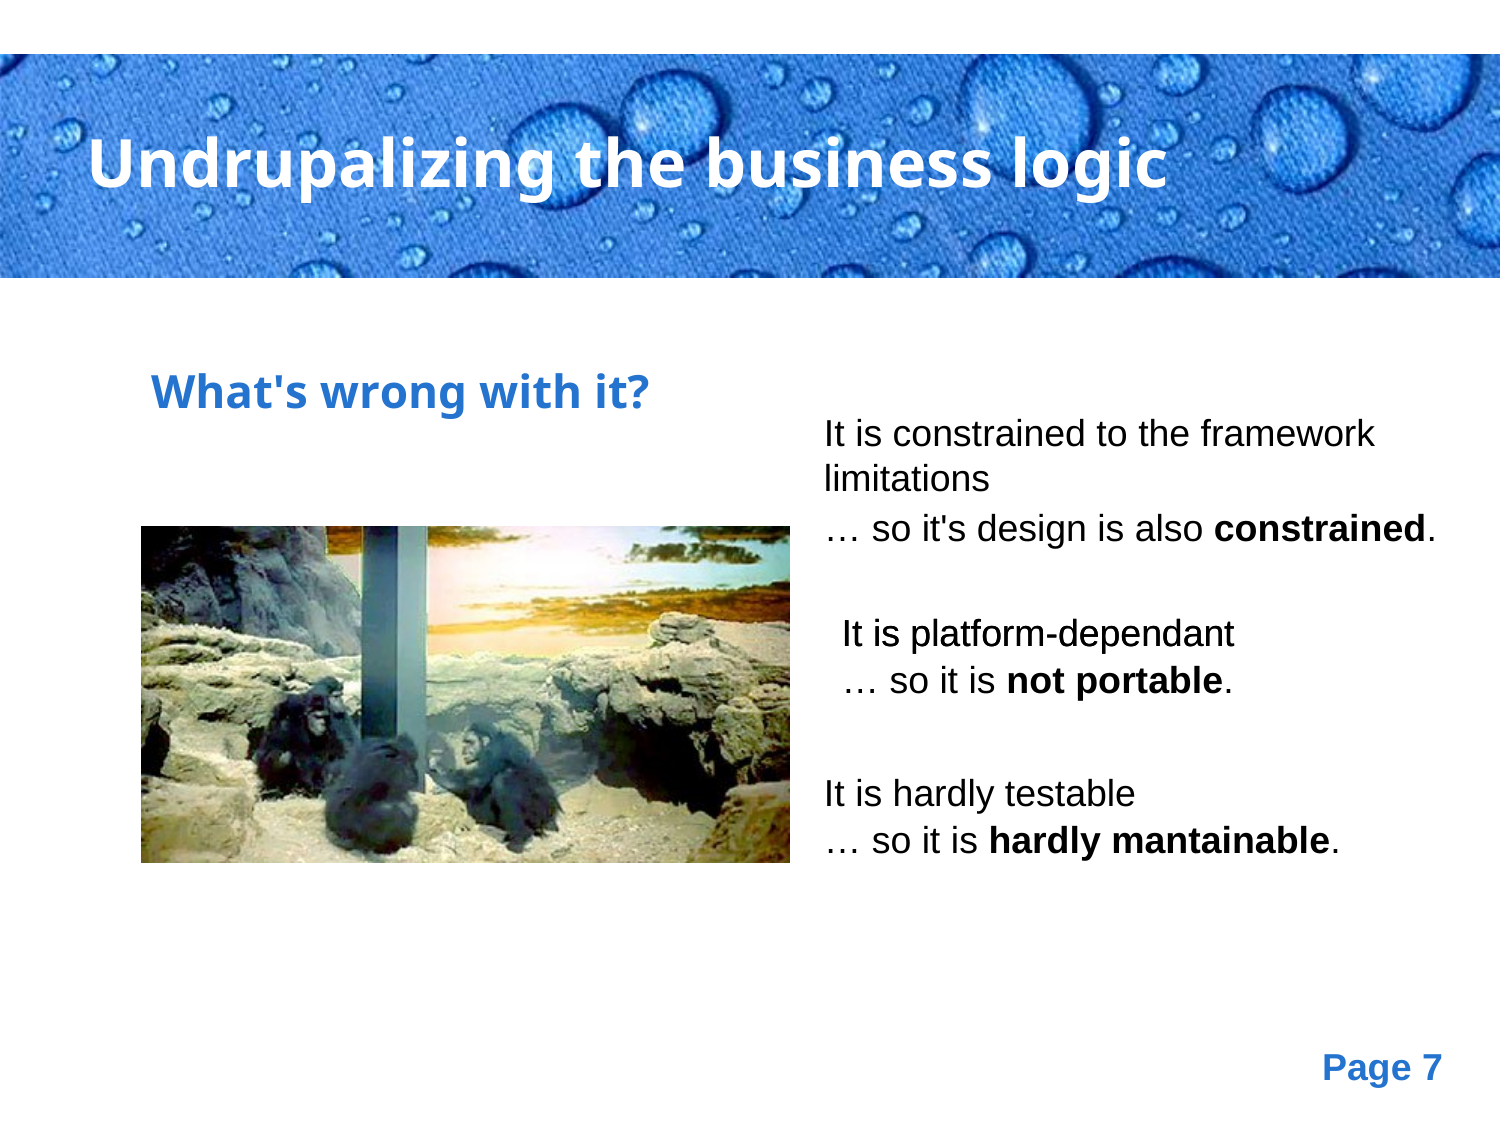

Undrupalizing the business logic
What's wrong with it?
It is constrained to the framework limitations
… so it's design is also constrained.
It is platform-dependant
It is platform-dependant
… so it is not portable.
It is hardly testable
… so it is hardly mantainable.